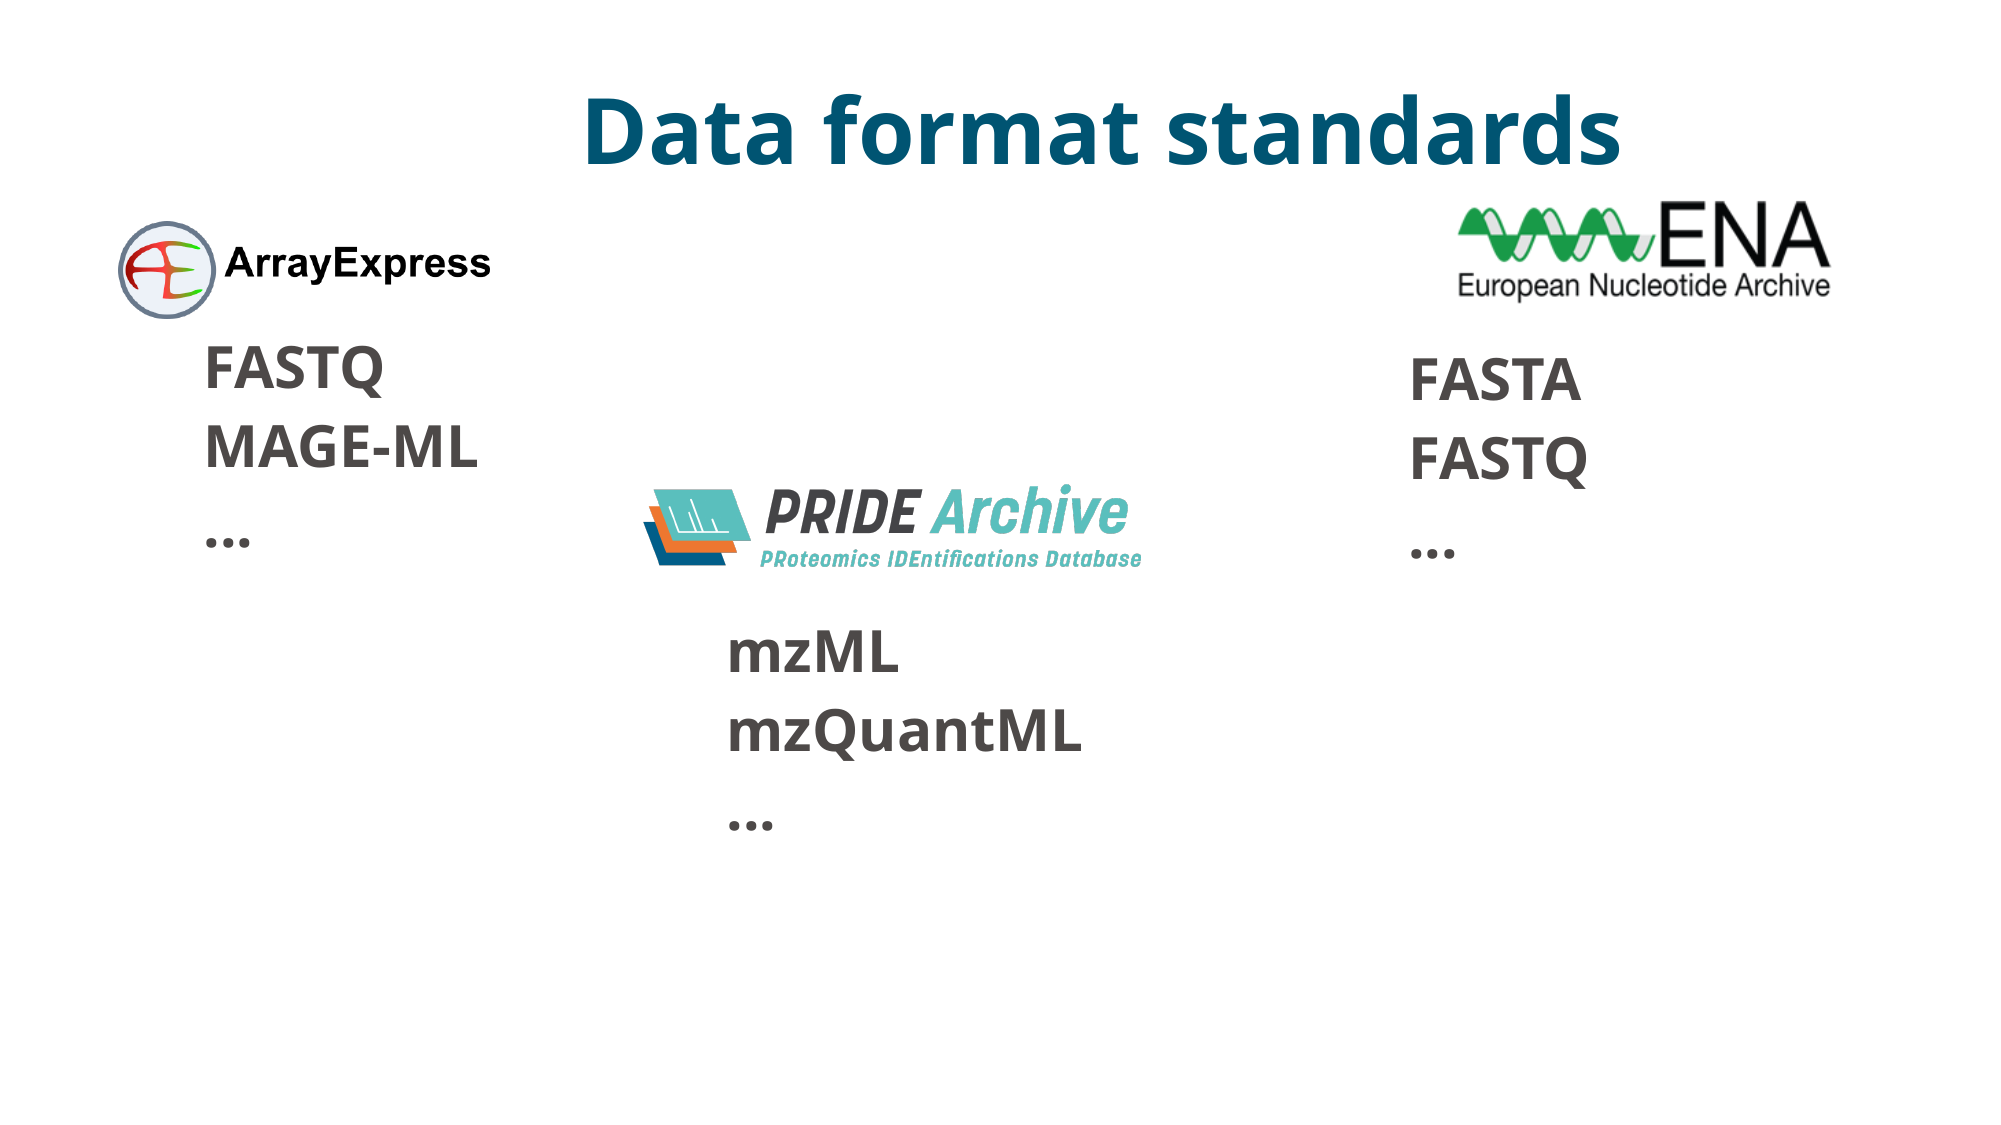

Data format standards
FASTQ
MAGE-ML
...
FASTA
FASTQ
...
mzML
mzQuantML
...